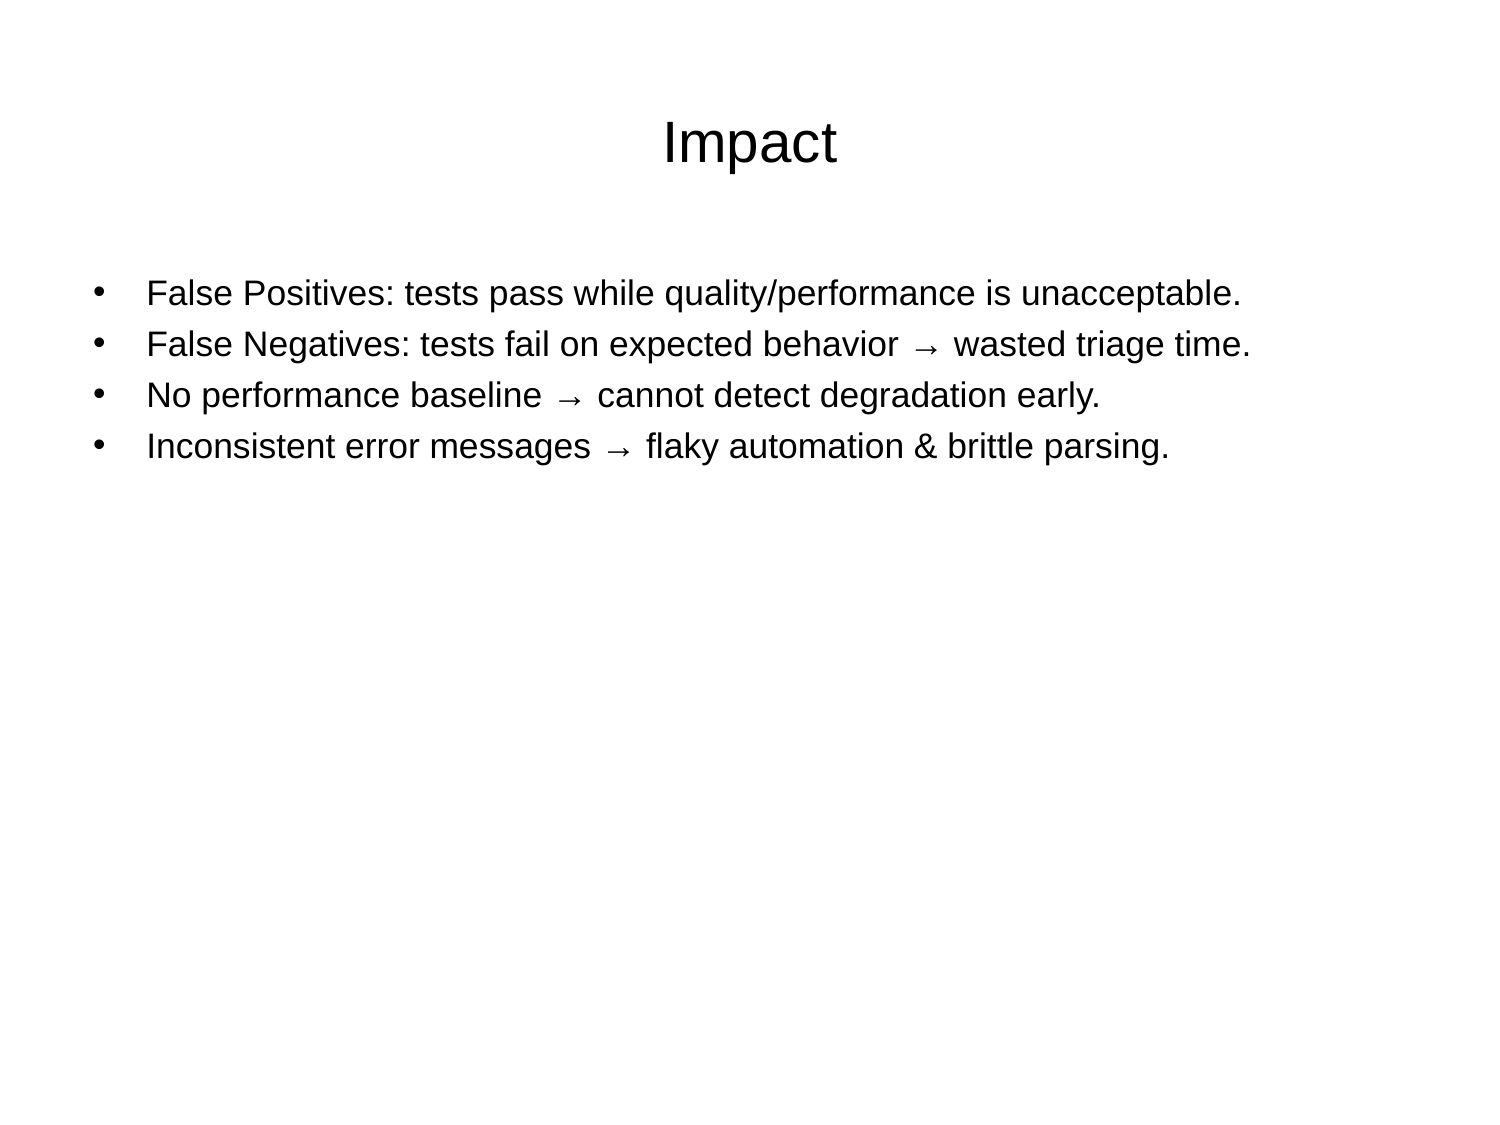

# Impact
False Positives: tests pass while quality/performance is unacceptable.
False Negatives: tests fail on expected behavior → wasted triage time.
No performance baseline → cannot detect degradation early.
Inconsistent error messages → flaky automation & brittle parsing.